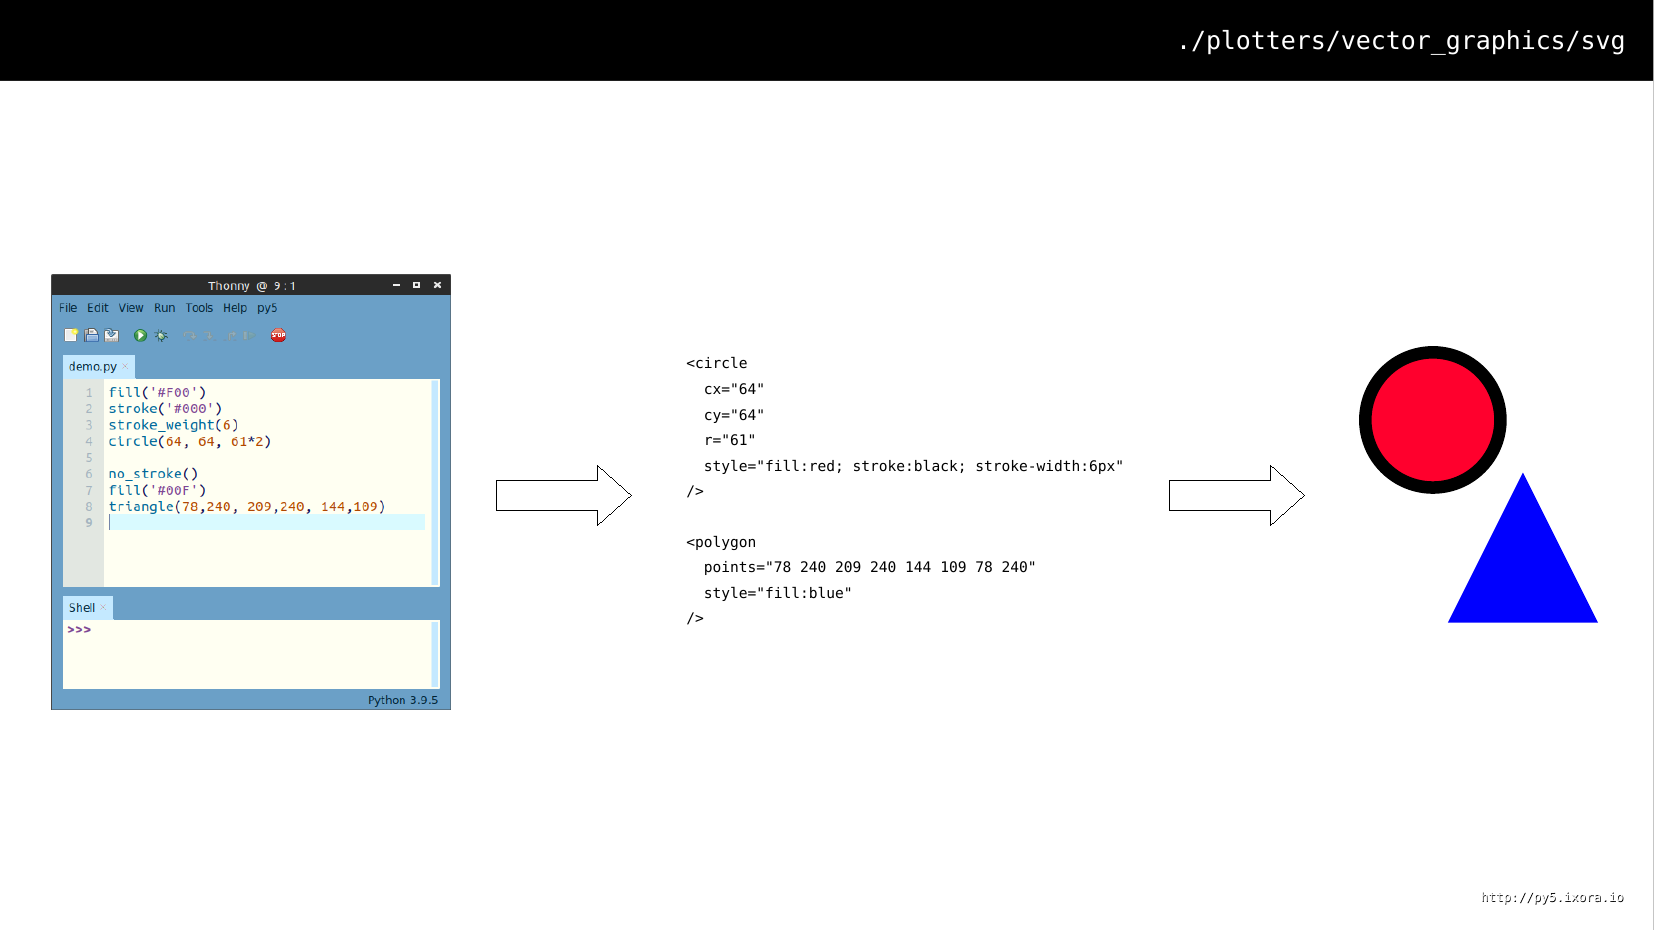

./plotters/vector_graphics/svg
<circle
 cx="64"
 cy="64"
 r="61"
 style="fill:red; stroke:black; stroke-width:6px"
/>
<polygon
 points="78 240 209 240 144 109 78 240"
 style="fill:blue"
/>
http://py5.ixora.io